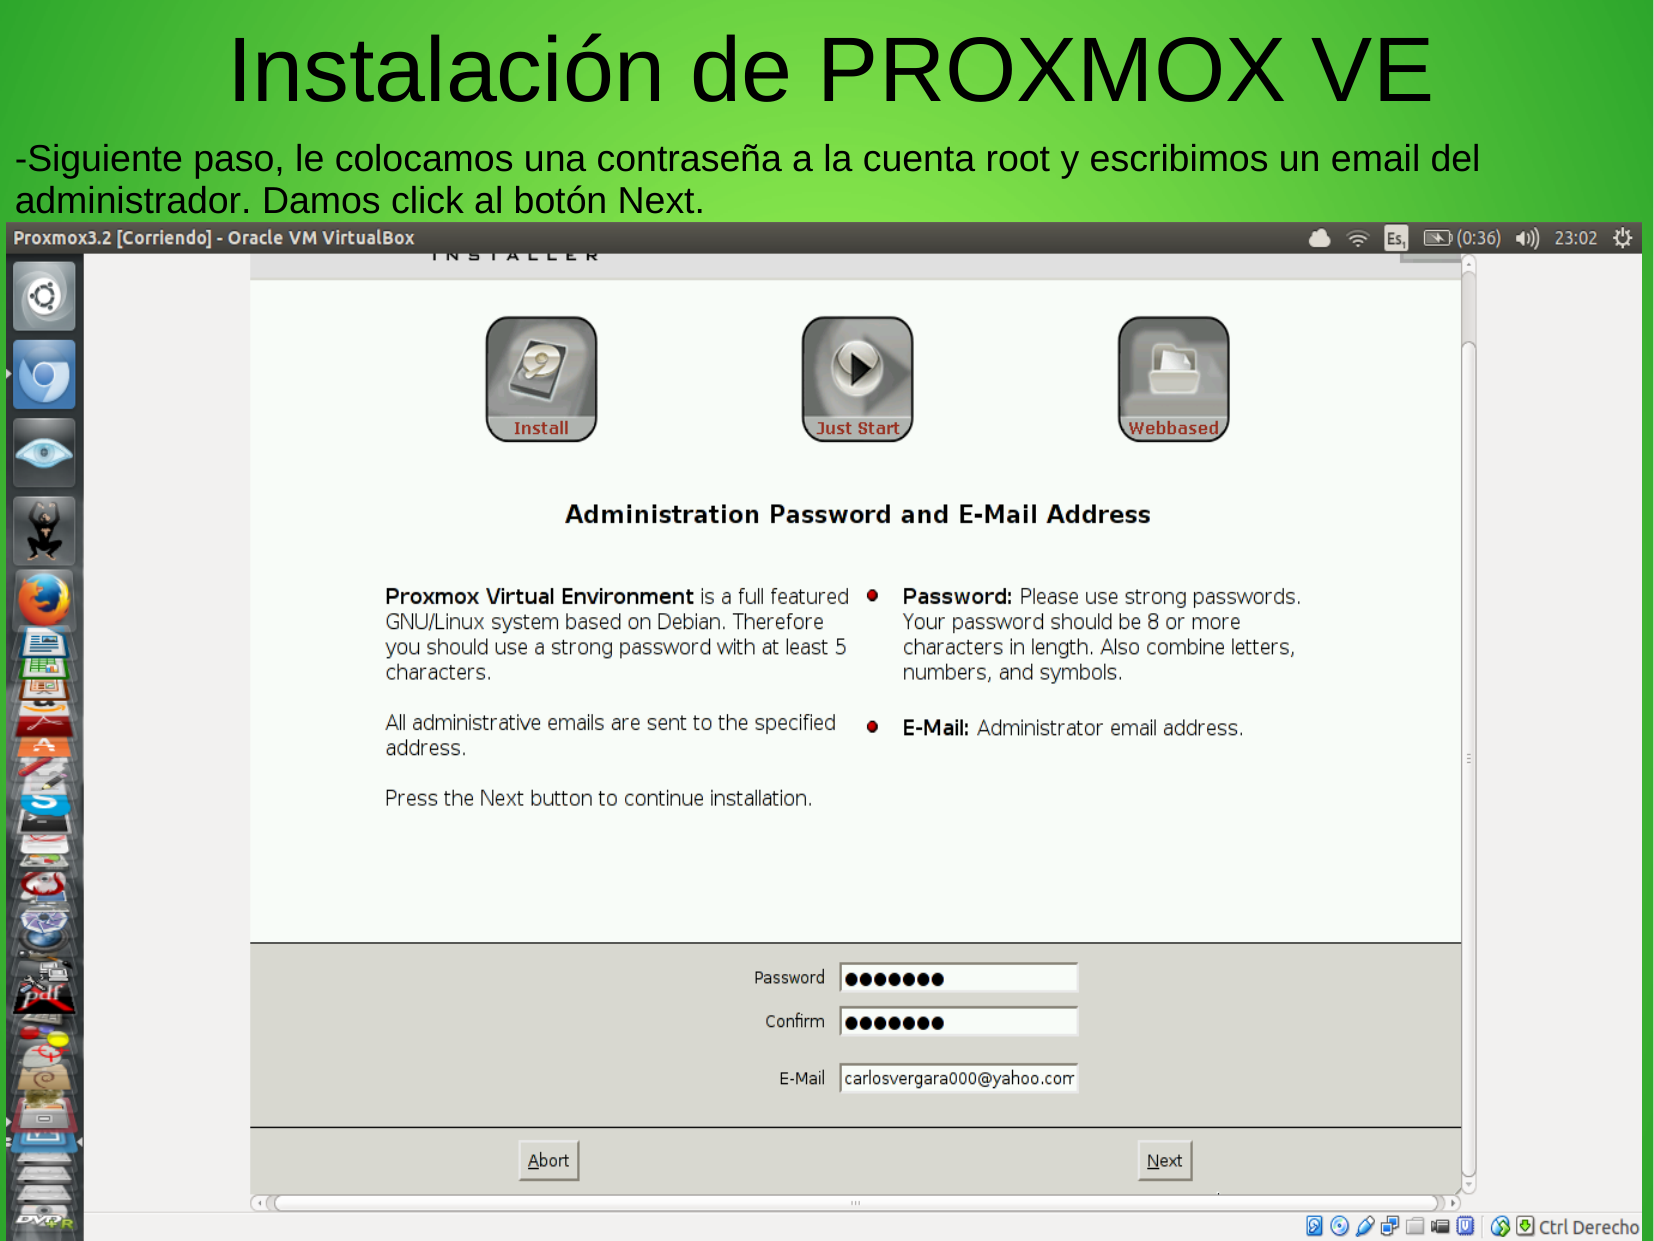

Instalación de PROXMOX VE
-Siguiente paso, le colocamos una contraseña a la cuenta root y escribimos un email del administrador. Damos click al botón Next.